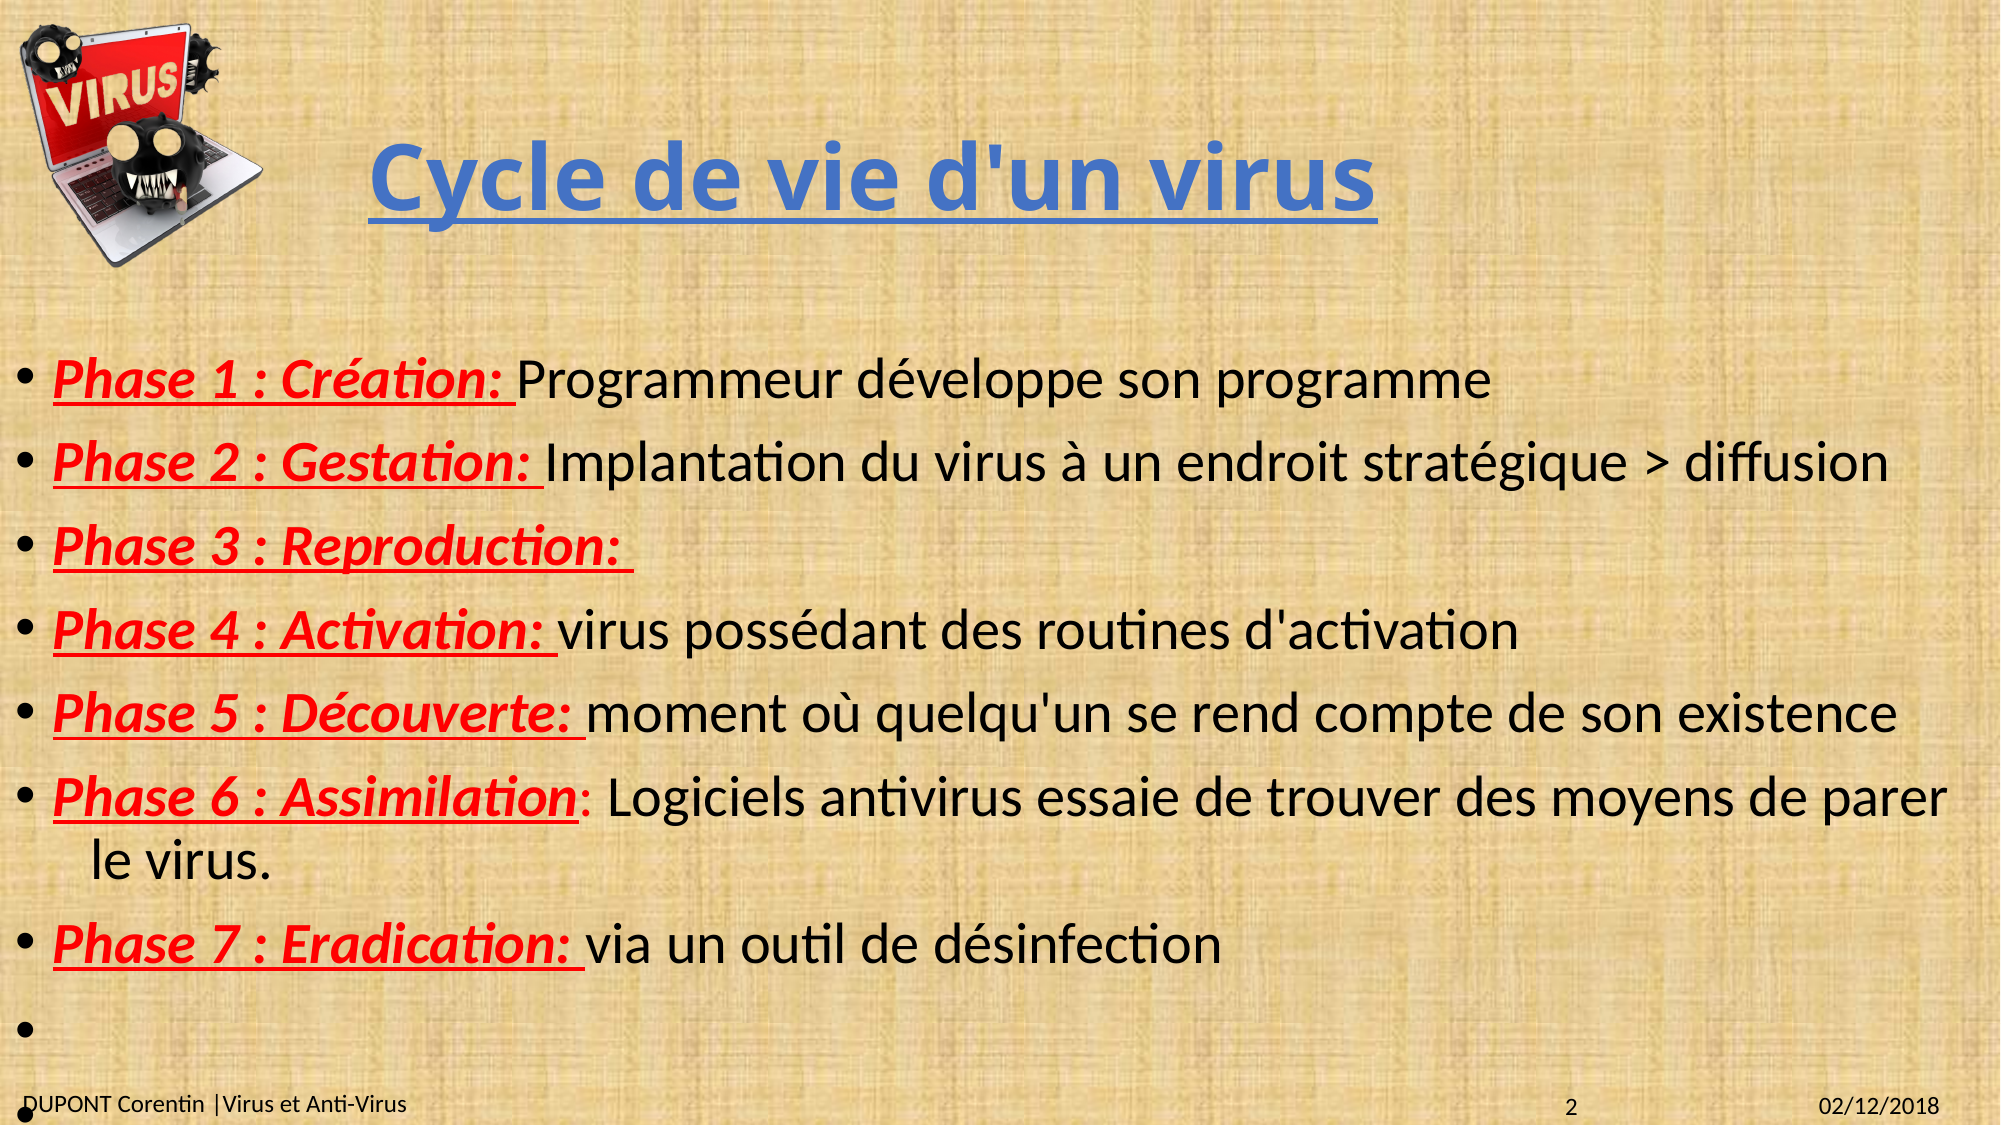

# Cycle de vie d'un virus
Phase 1 : Création: Programmeur développe son programme
Phase 2 : Gestation: Implantation du virus à un endroit stratégique > diffusion
Phase 3 : Reproduction:
Phase 4 : Activation: virus possédant des routines d'activation
Phase 5 : Découverte: moment où quelqu'un se rend compte de son existence
Phase 6 : Assimilation: Logiciels antivirus essaie de trouver des moyens de parer le virus.
Phase 7 : Eradication: via un outil de désinfection
DUPONT Corentin |Virus et Anti-Virus
02/12/2018